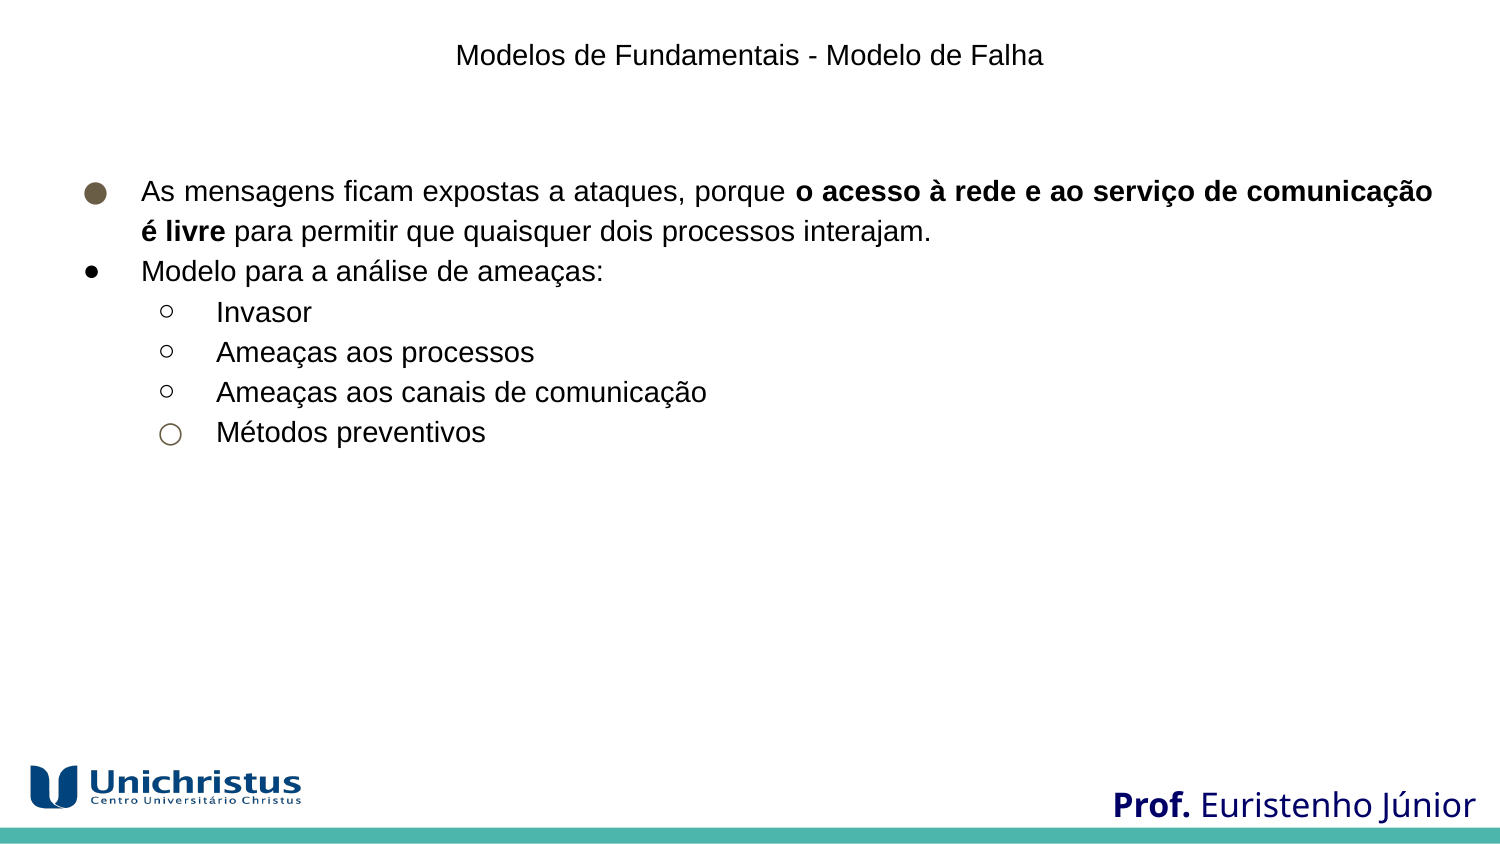

# Modelos de Fundamentais - Modelo de Falha
As mensagens ficam expostas a ataques, porque o acesso à rede e ao serviço de comunicação é livre para permitir que quaisquer dois processos interajam.
Modelo para a análise de ameaças:
Invasor
Ameaças aos processos
Ameaças aos canais de comunicação
Métodos preventivos
Prof. Euristenho Júnior